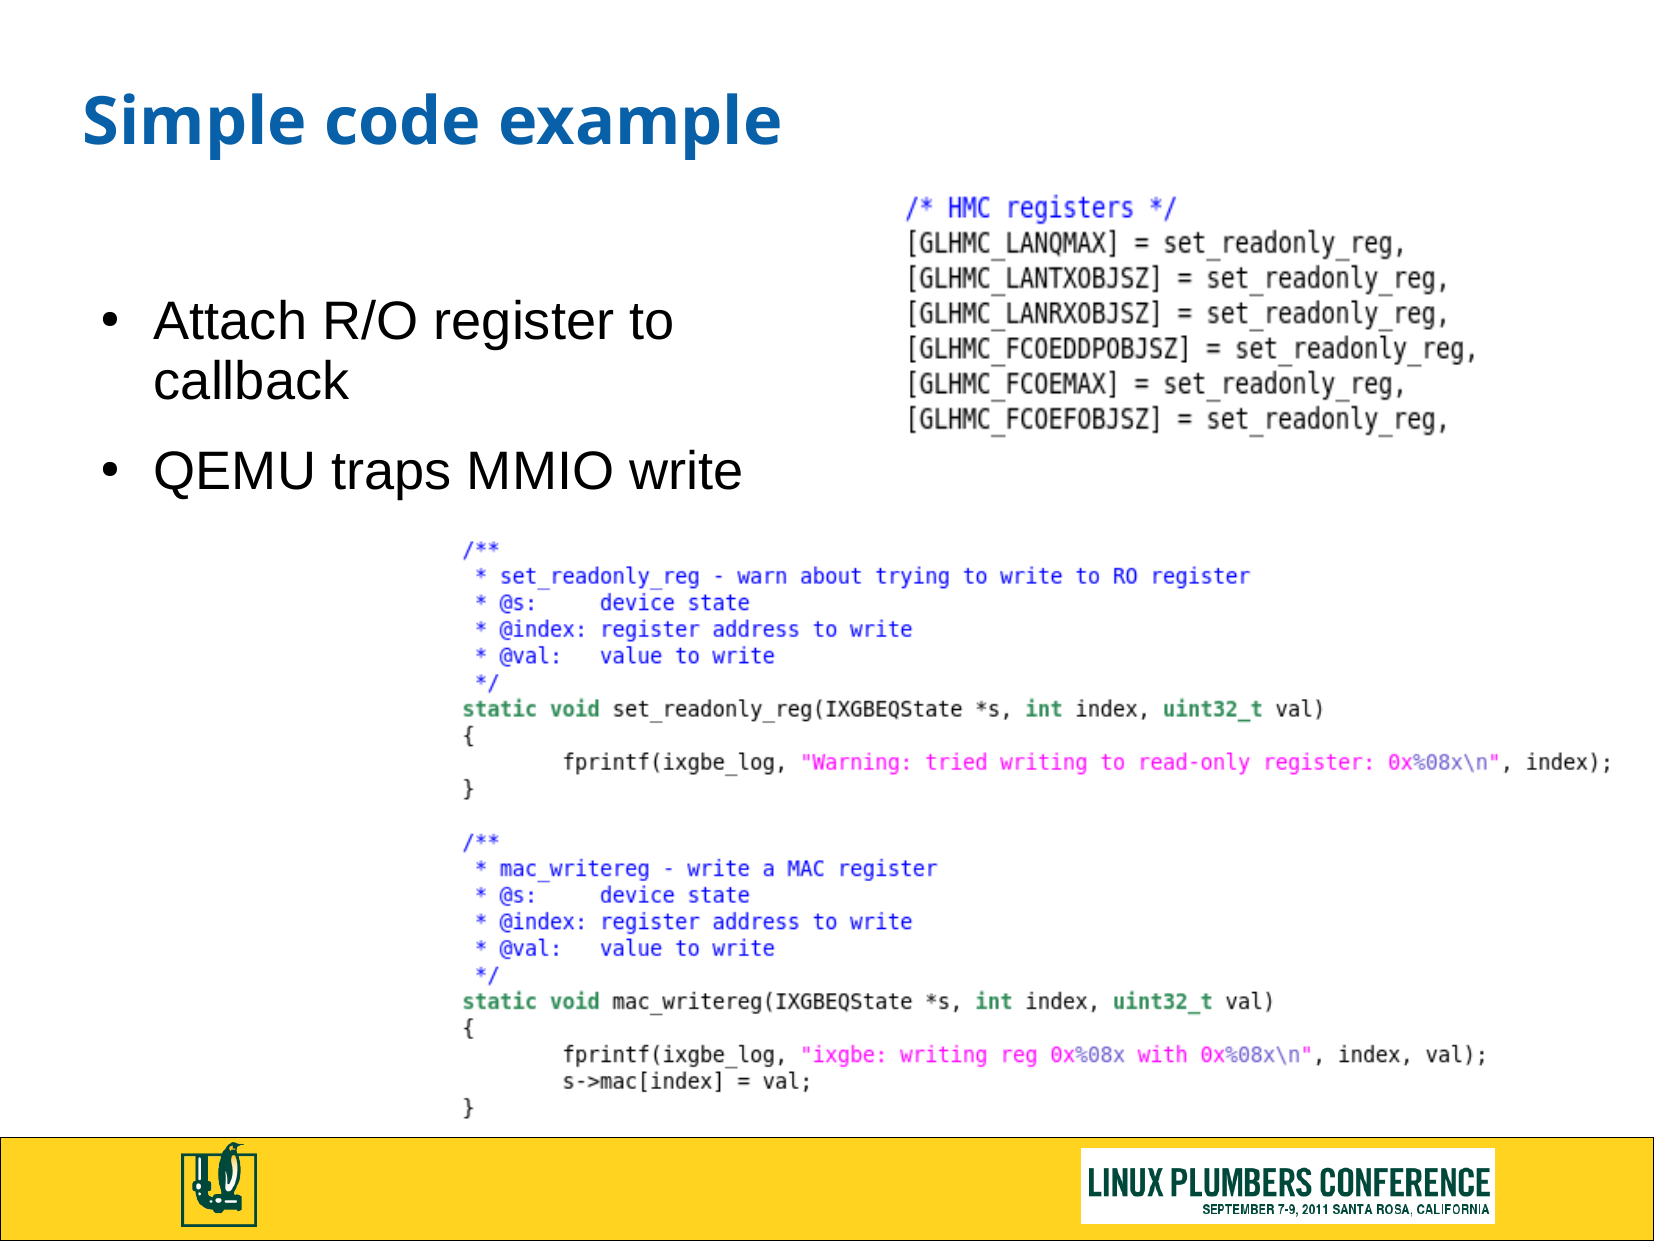

# Simple code example
Attach R/O register to callback
QEMU traps MMIO write
15